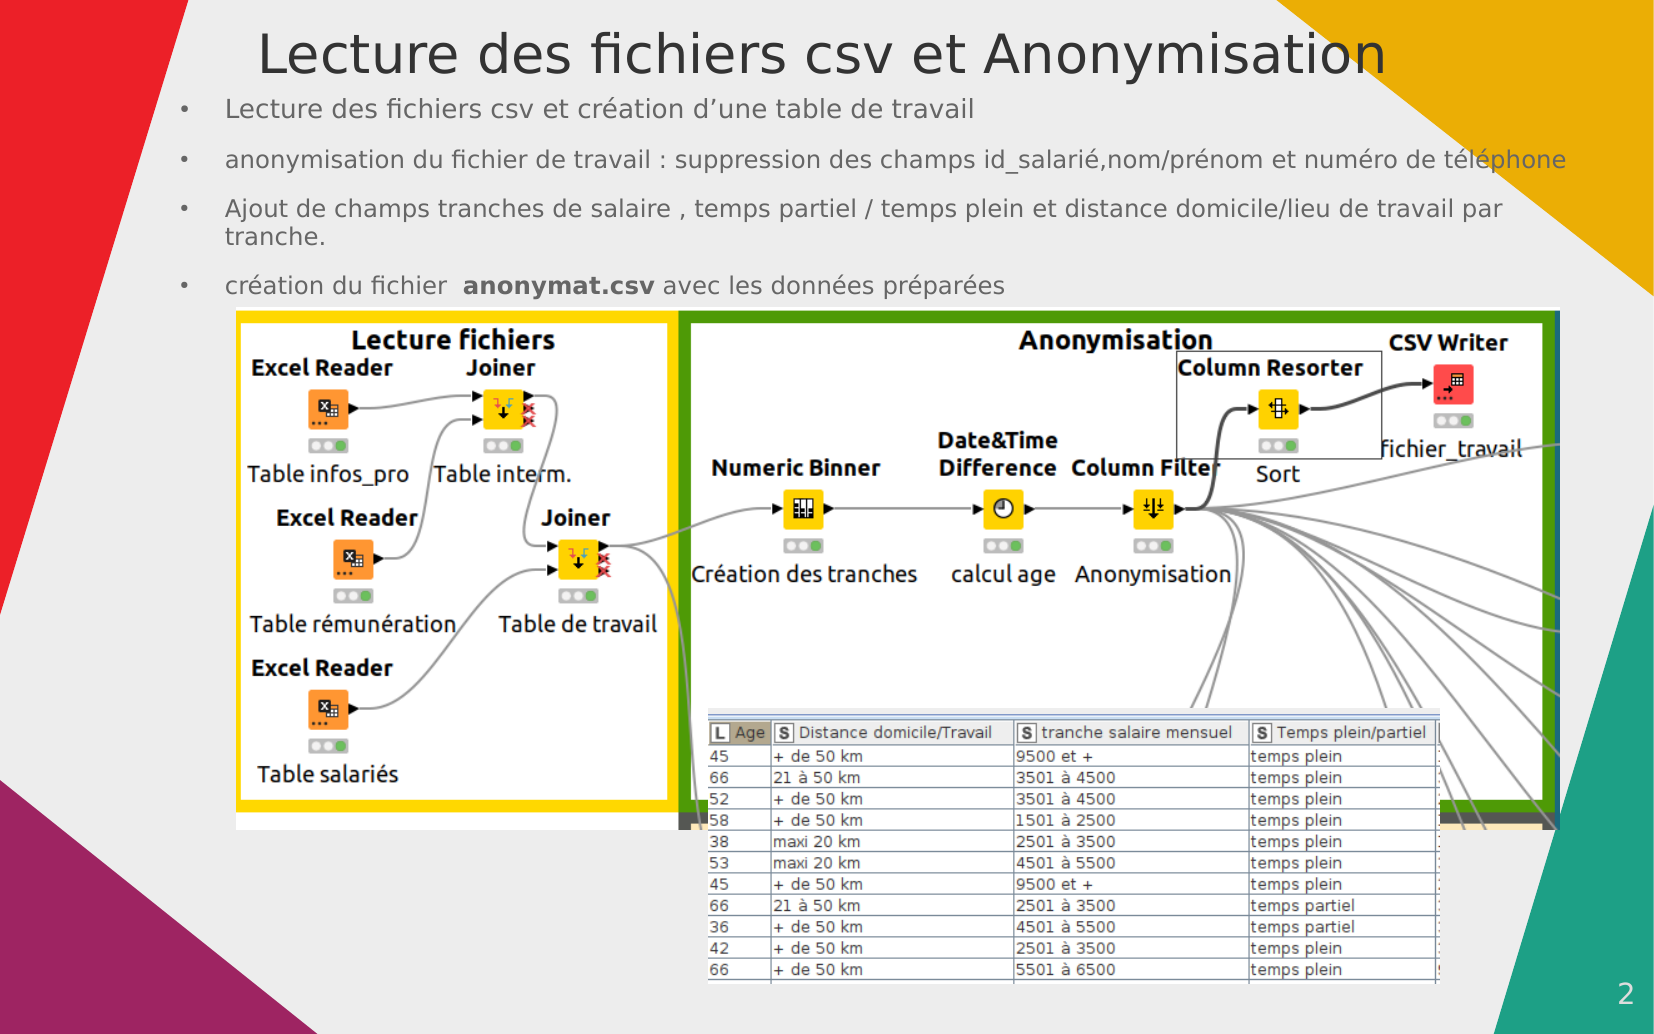

# Lecture des fichiers csv et Anonymisation
Lecture des fichiers csv et création d’une table de travail
anonymisation du fichier de travail : suppression des champs id_salarié,nom/prénom et numéro de téléphone
Ajout de champs tranches de salaire , temps partiel / temps plein et distance domicile/lieu de travail par tranche.
création du fichier anonymat.csv avec les données préparées
2